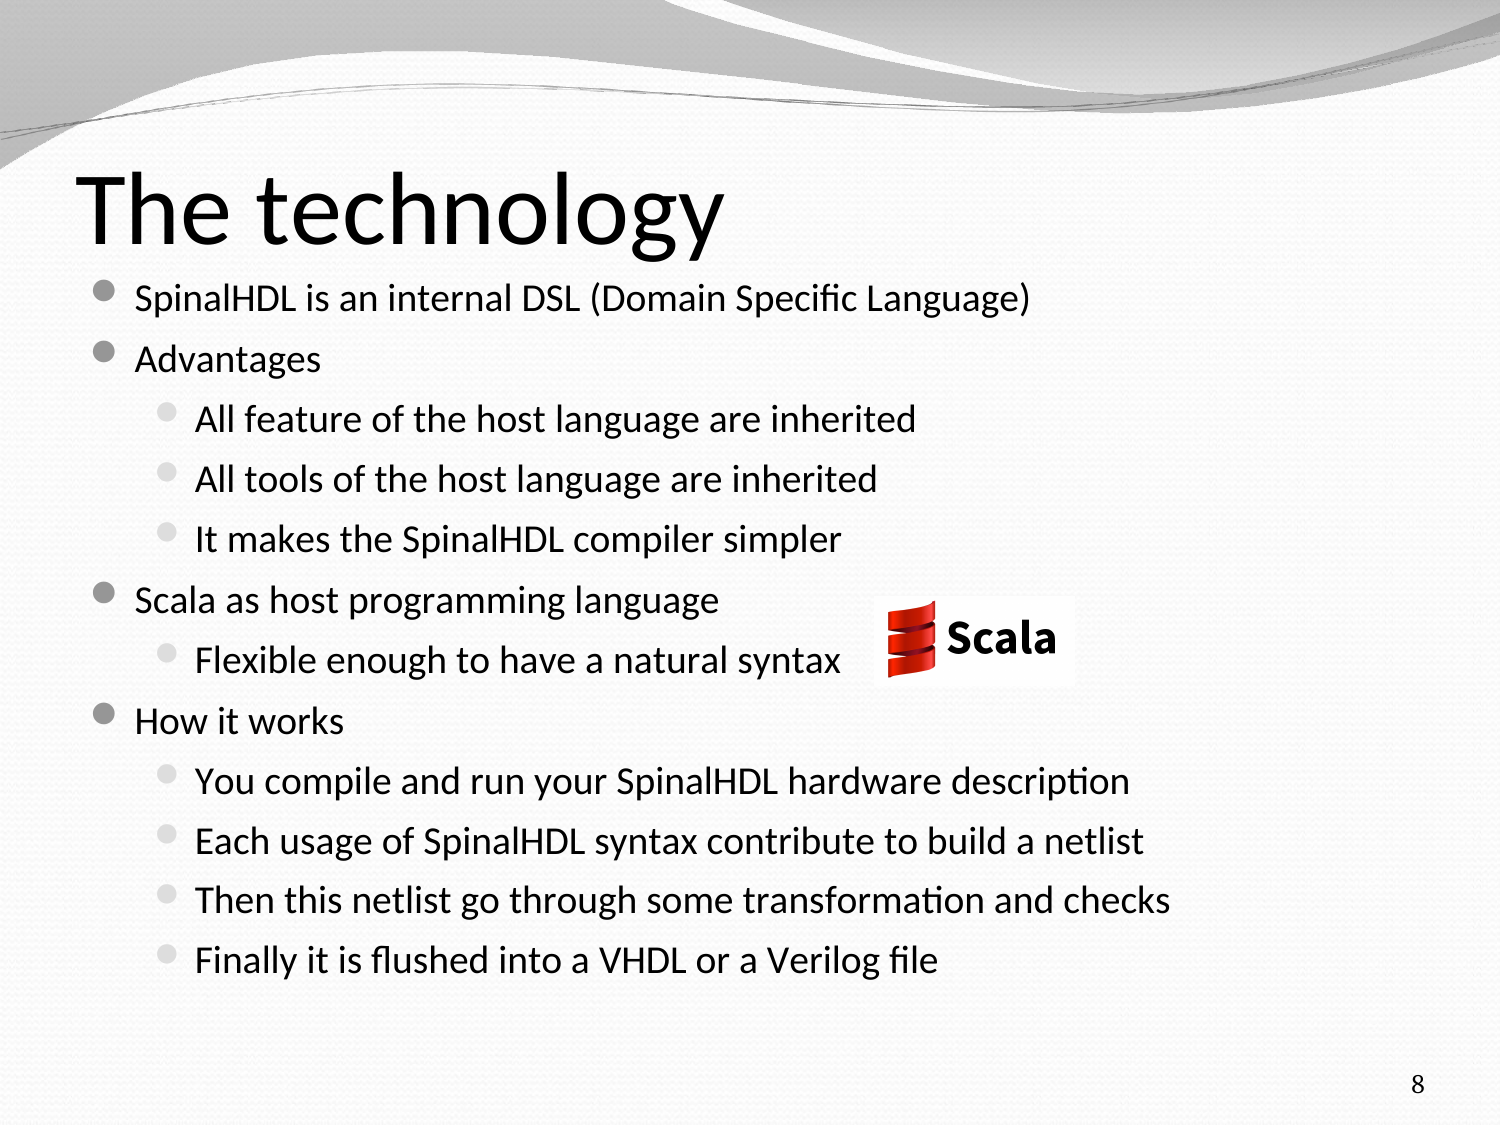

The technology
# SpinalHDL is an internal DSL (Domain Specific Language)
Advantages
All feature of the host language are inherited
All tools of the host language are inherited
It makes the SpinalHDL compiler simpler
Scala as host programming language
Flexible enough to have a natural syntax
How it works
You compile and run your SpinalHDL hardware description
Each usage of SpinalHDL syntax contribute to build a netlist
Then this netlist go through some transformation and checks
Finally it is flushed into a VHDL or a Verilog file